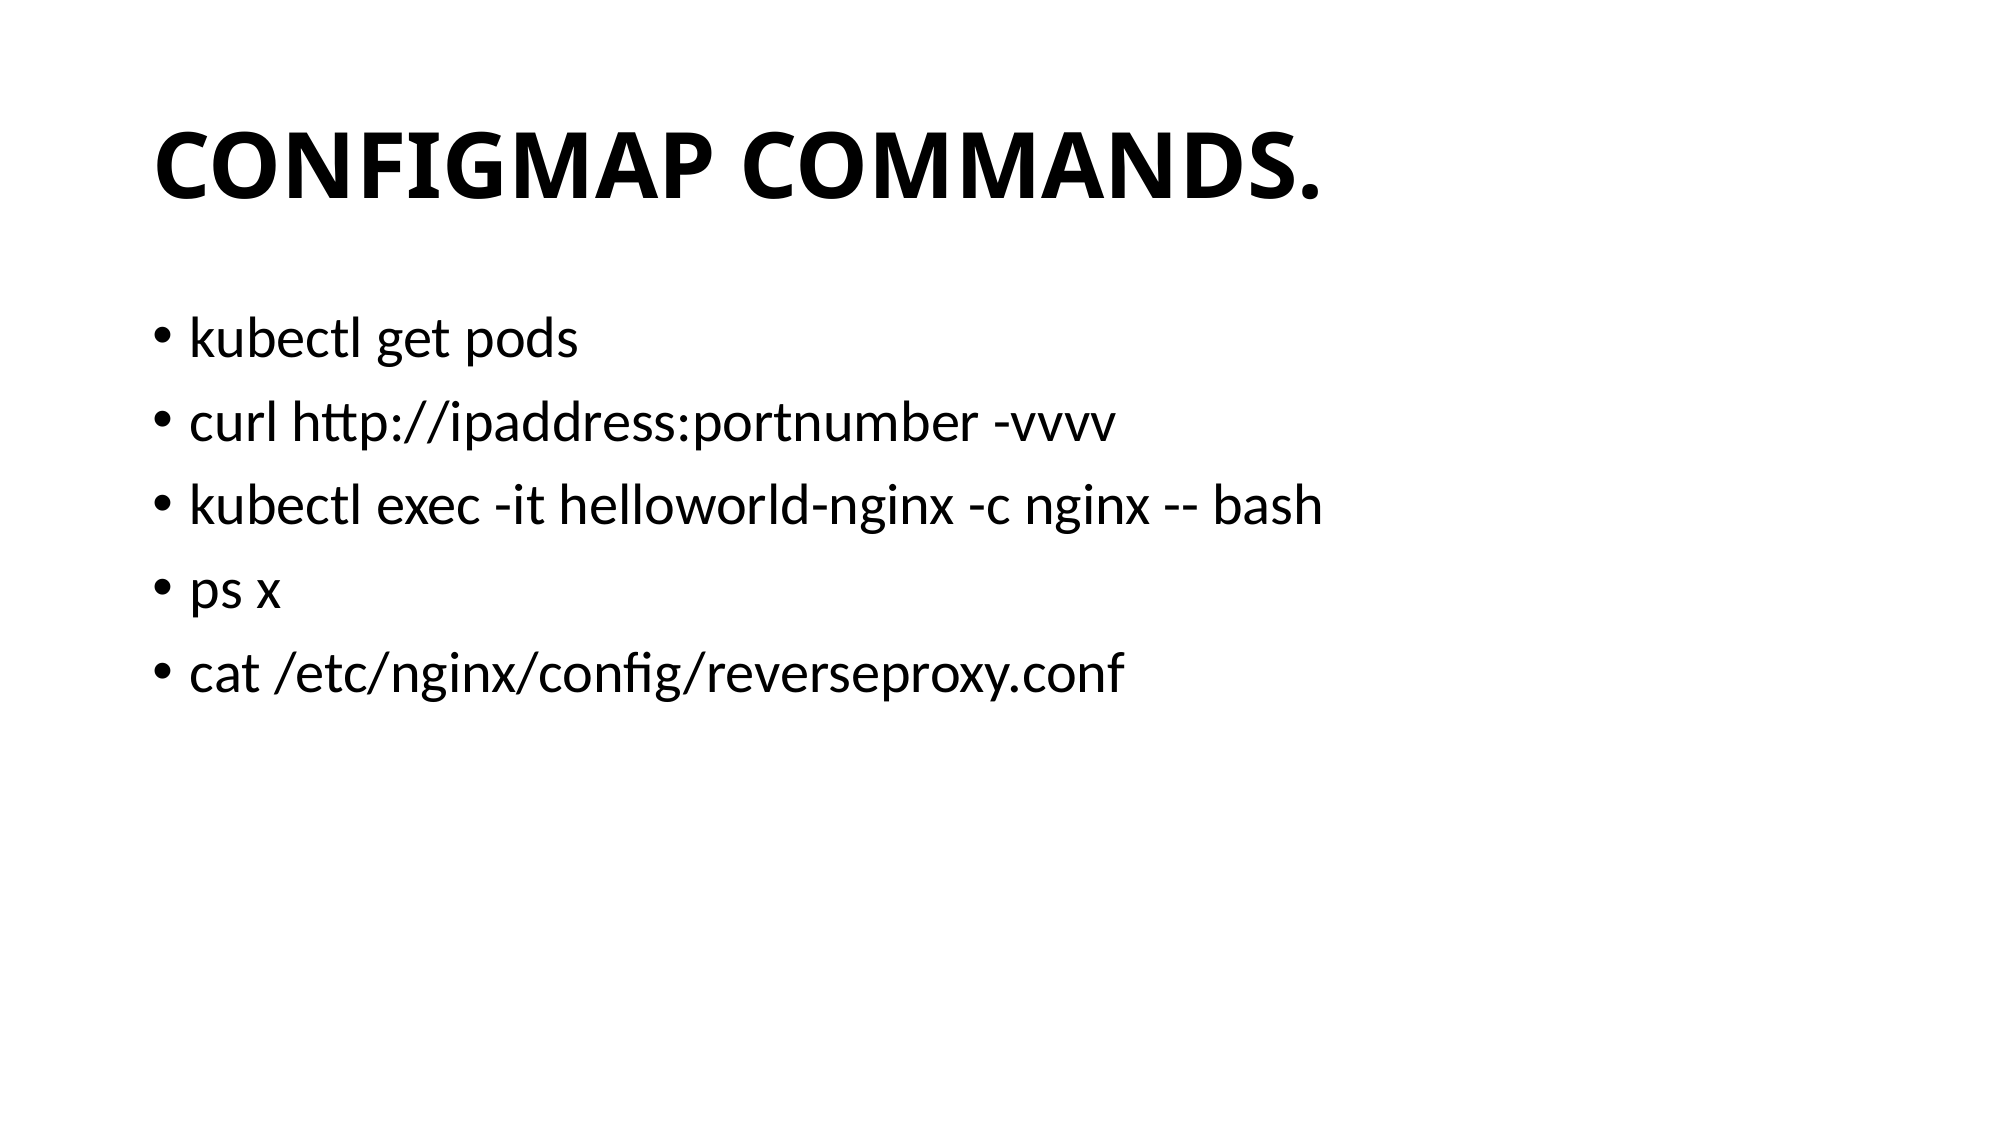

# CONFIGMAP COMMANDS.
kubectl get pods
curl http://ipaddress:portnumber -vvvv
kubectl exec -it helloworld-nginx -c nginx -- bash
ps x
cat /etc/nginx/config/reverseproxy.conf